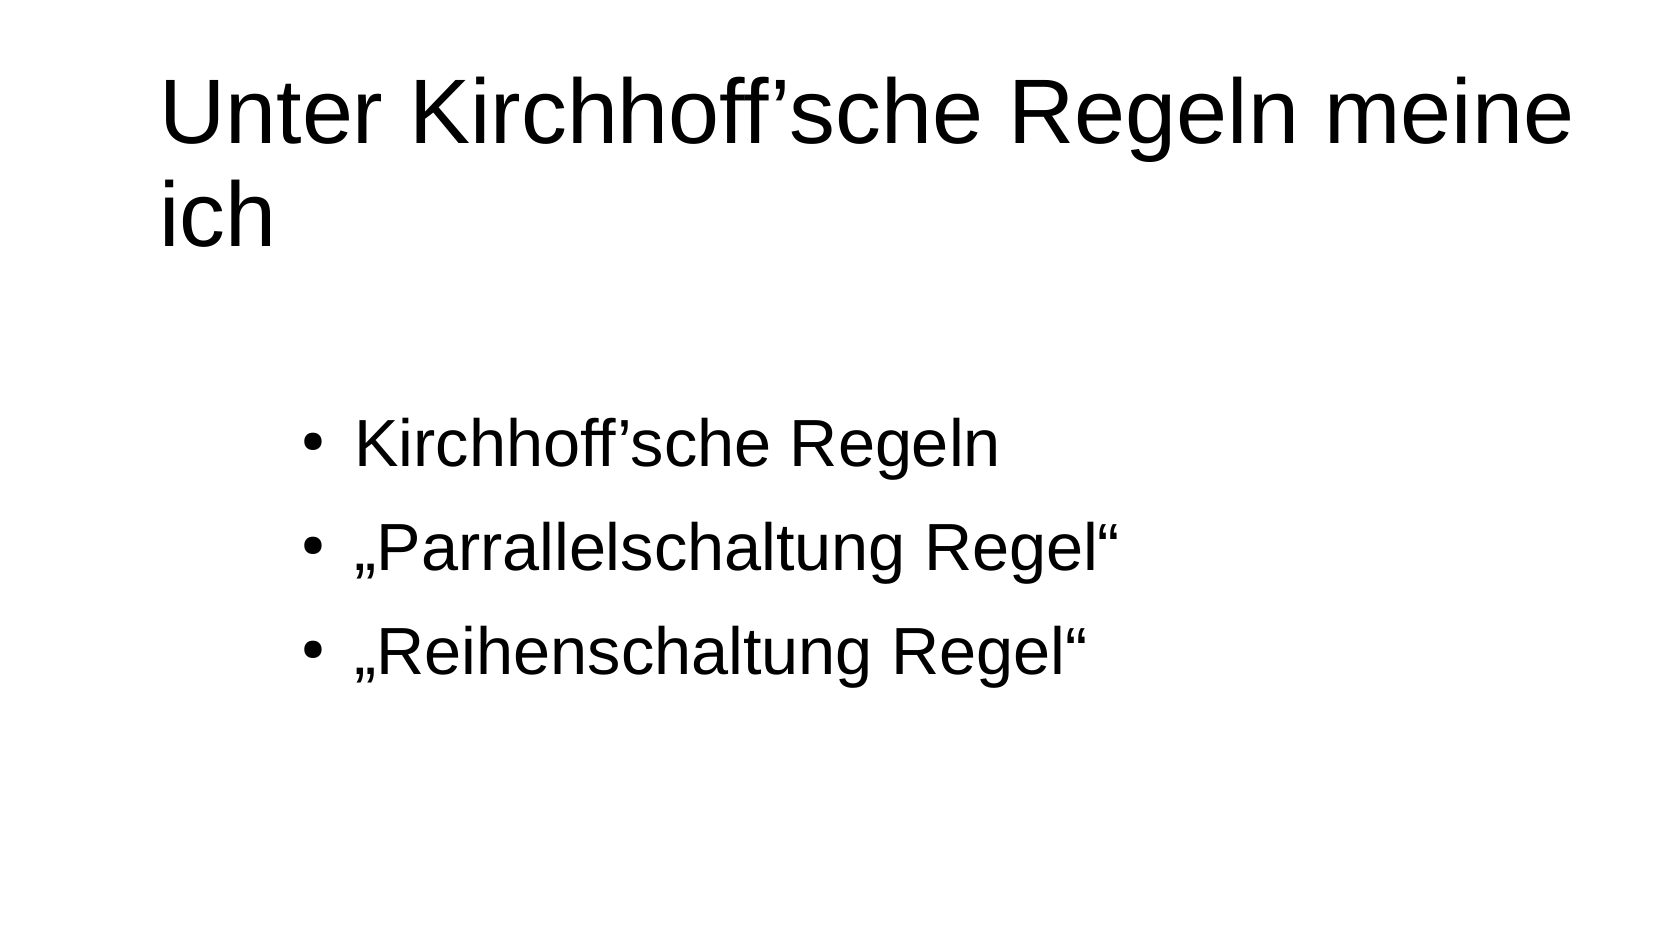

# Unter Kirchhoff’sche Regeln meine ich
Kirchhoff’sche Regeln
„Parrallelschaltung Regel“
„Reihenschaltung Regel“